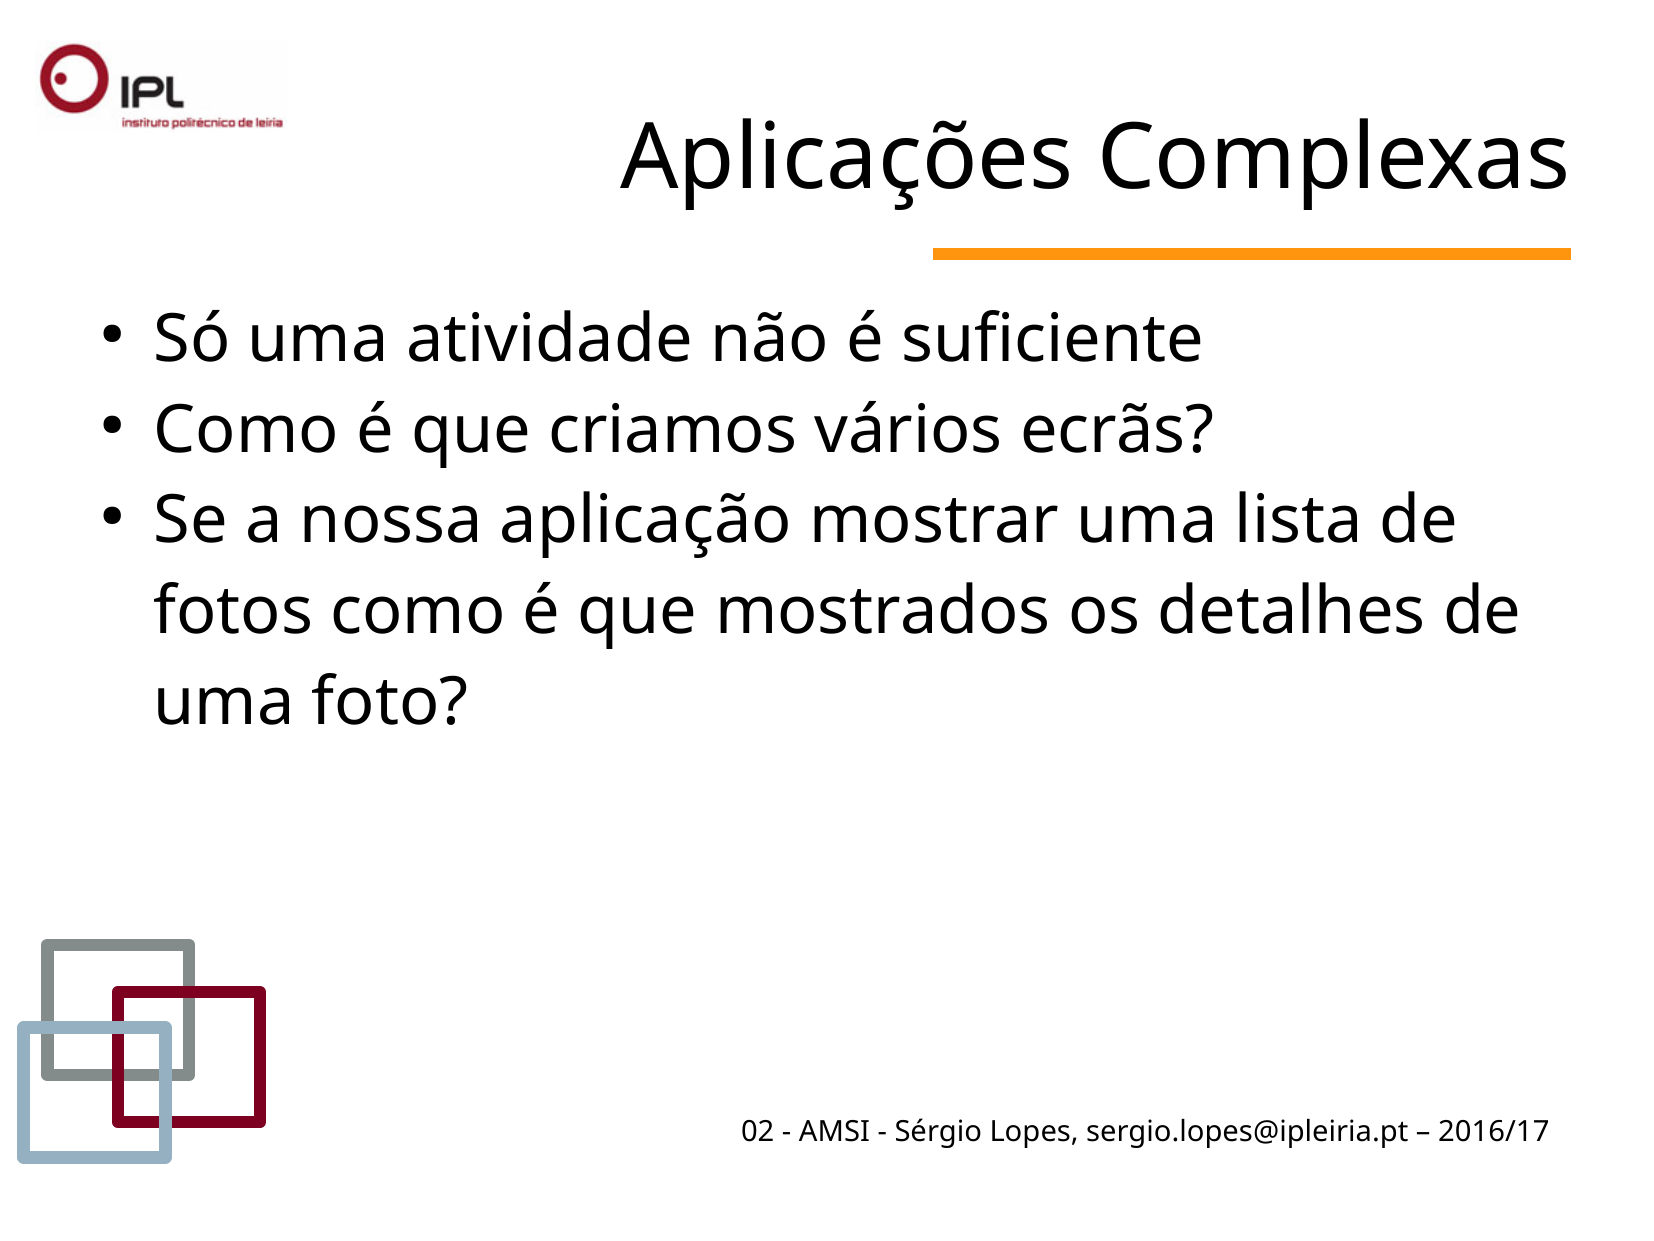

# Aplicações Complexas
Só uma atividade não é suficiente
Como é que criamos vários ecrãs?
Se a nossa aplicação mostrar uma lista de fotos como é que mostrados os detalhes de uma foto?
02 - AMSI - Sérgio Lopes, sergio.lopes@ipleiria.pt – 2016/17